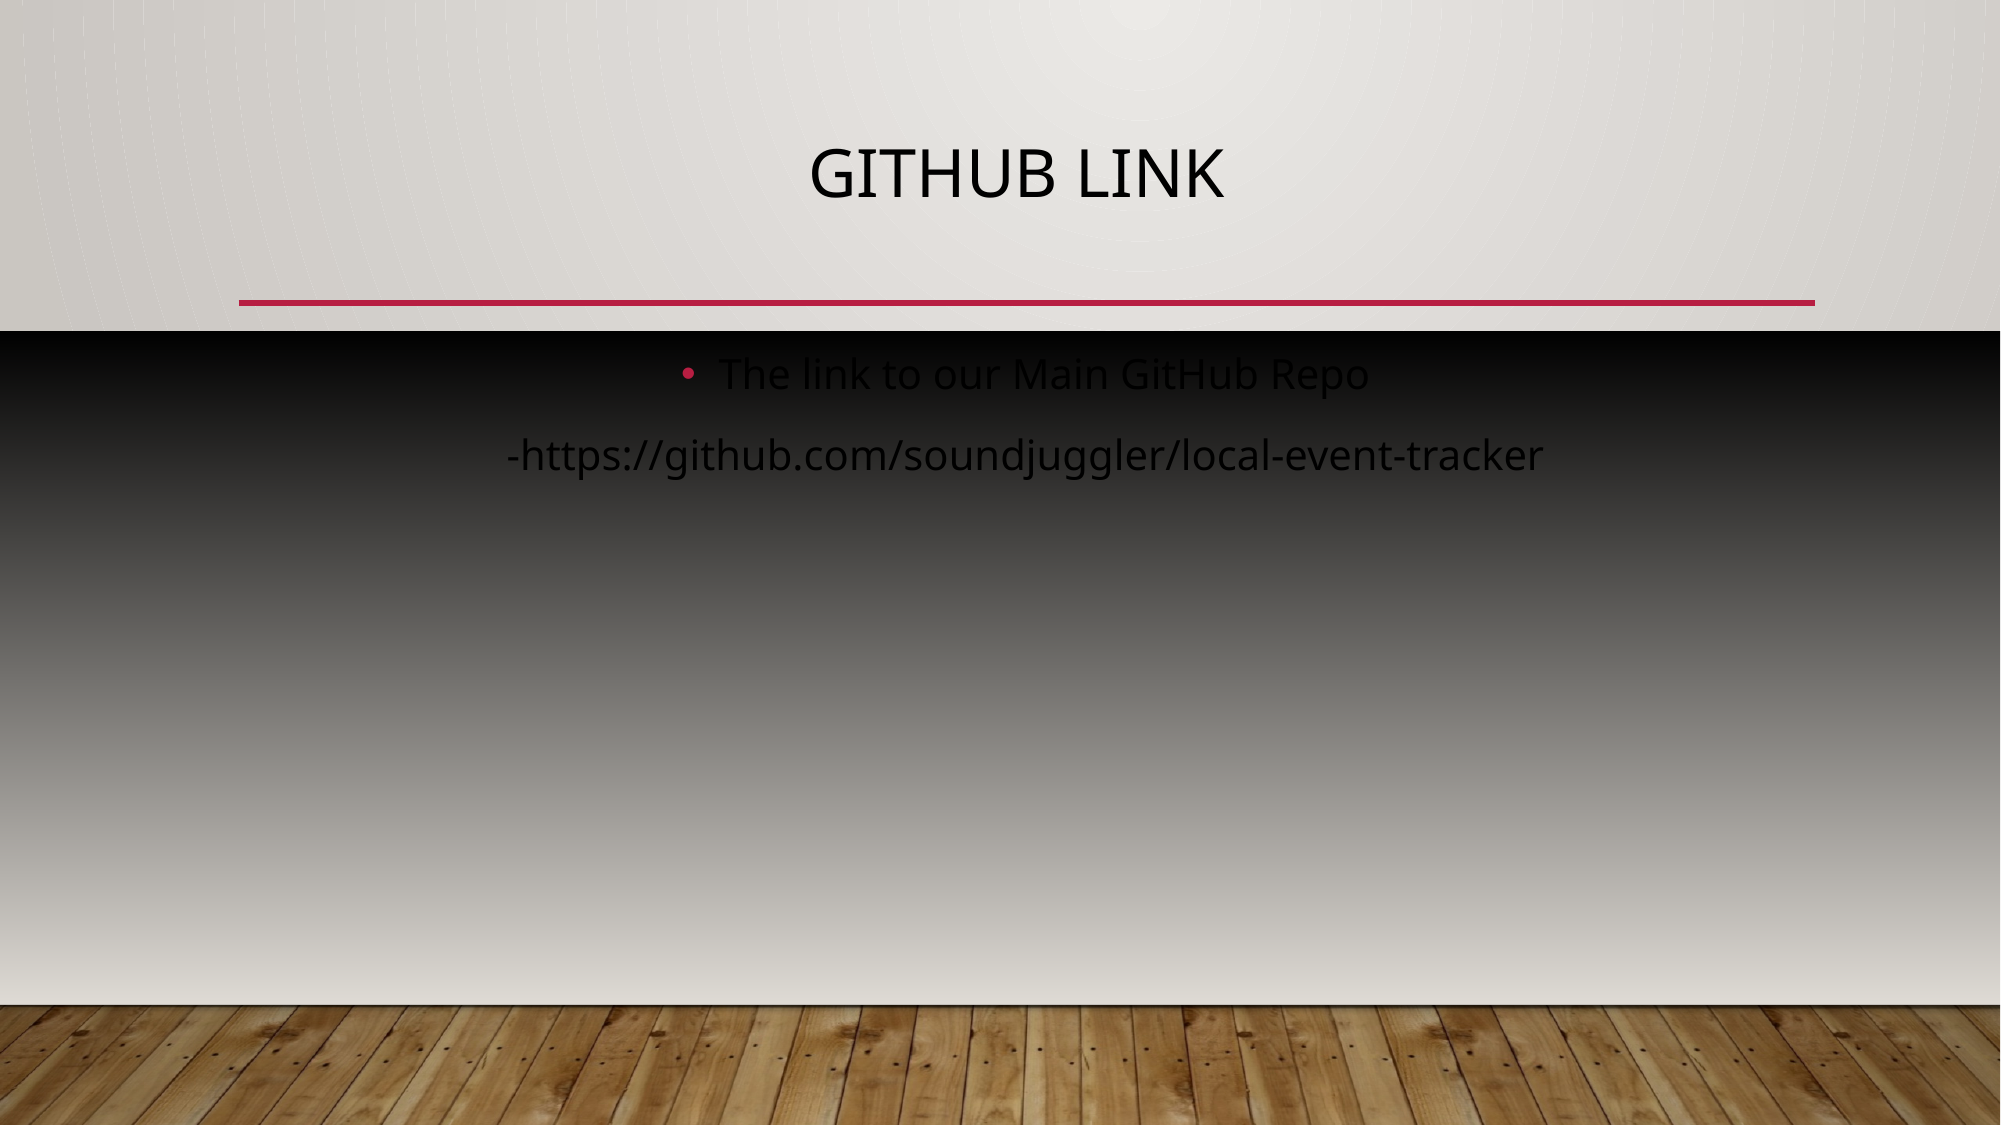

# GitHub link
The link to our Main GitHub Repo
-https://github.com/soundjuggler/local-event-tracker